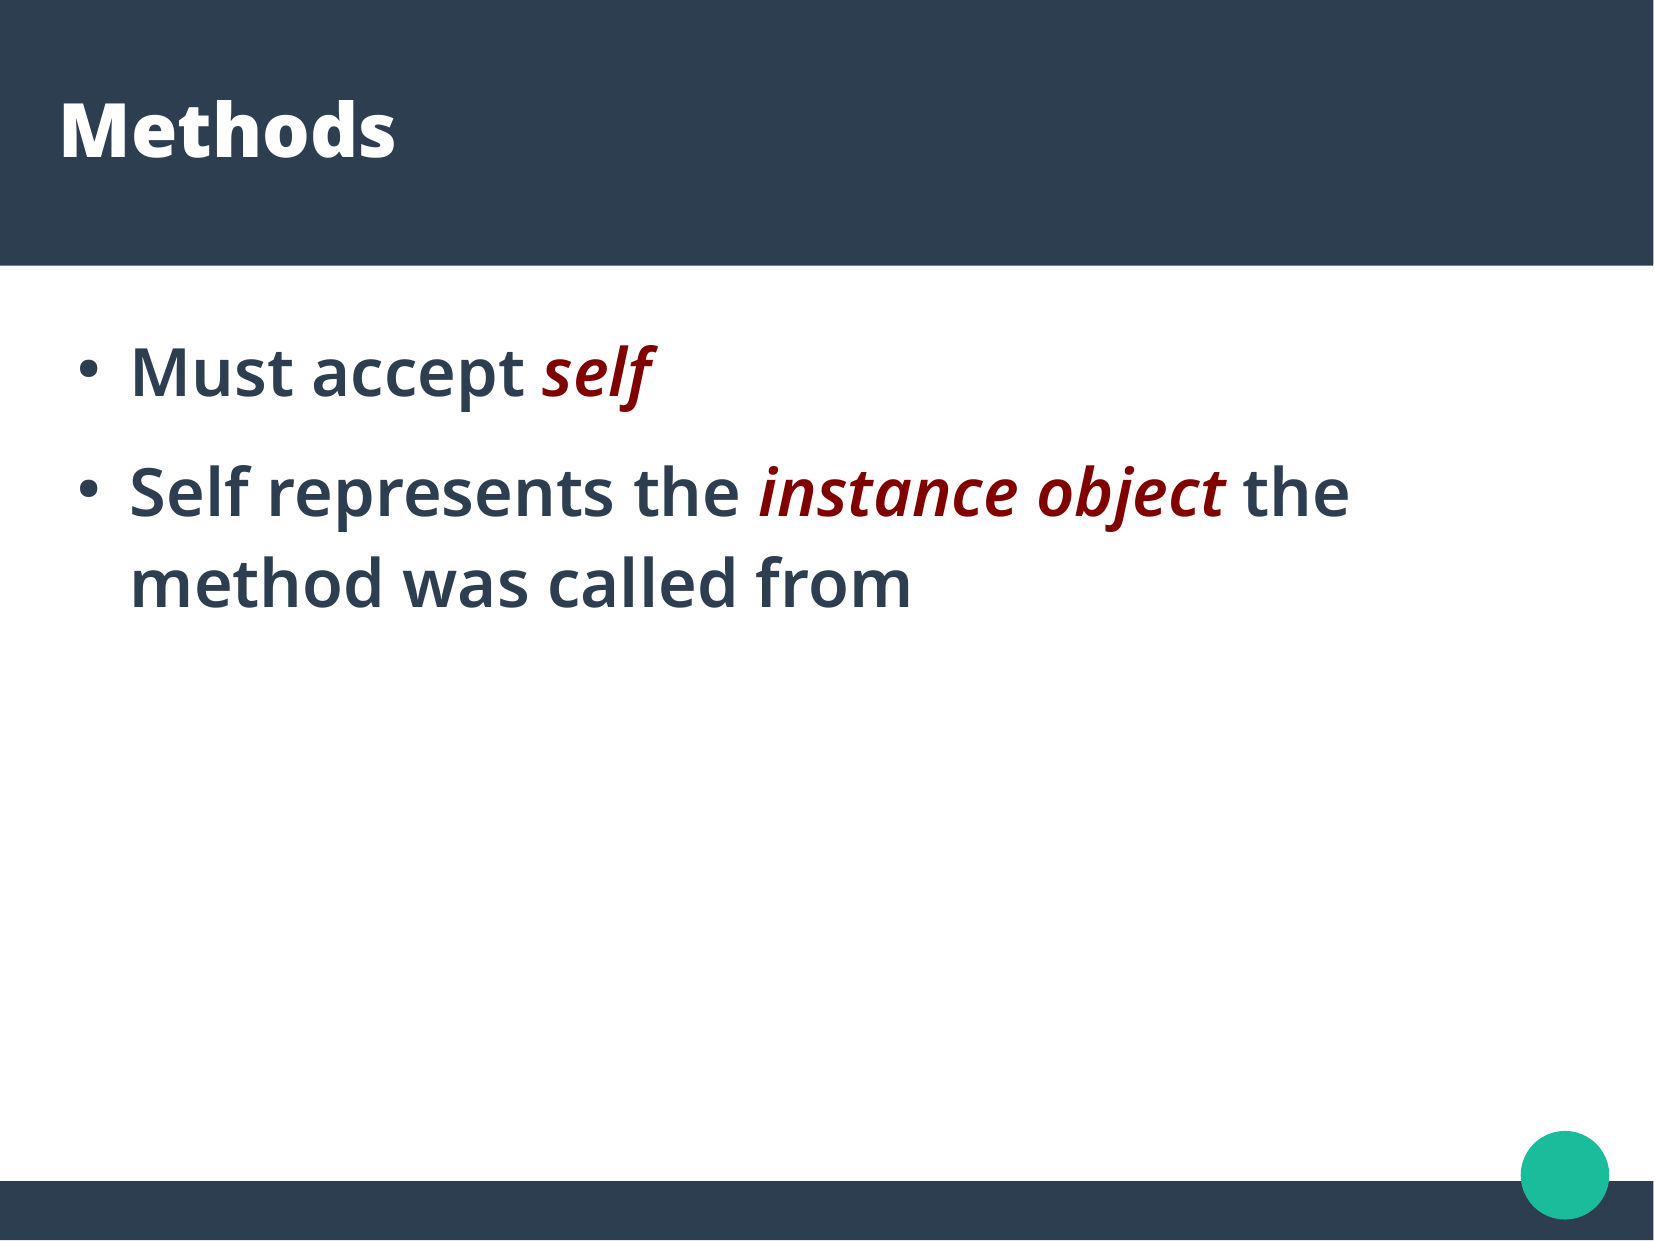

# Methods
Must accept self
Self represents the instance object the method was called from